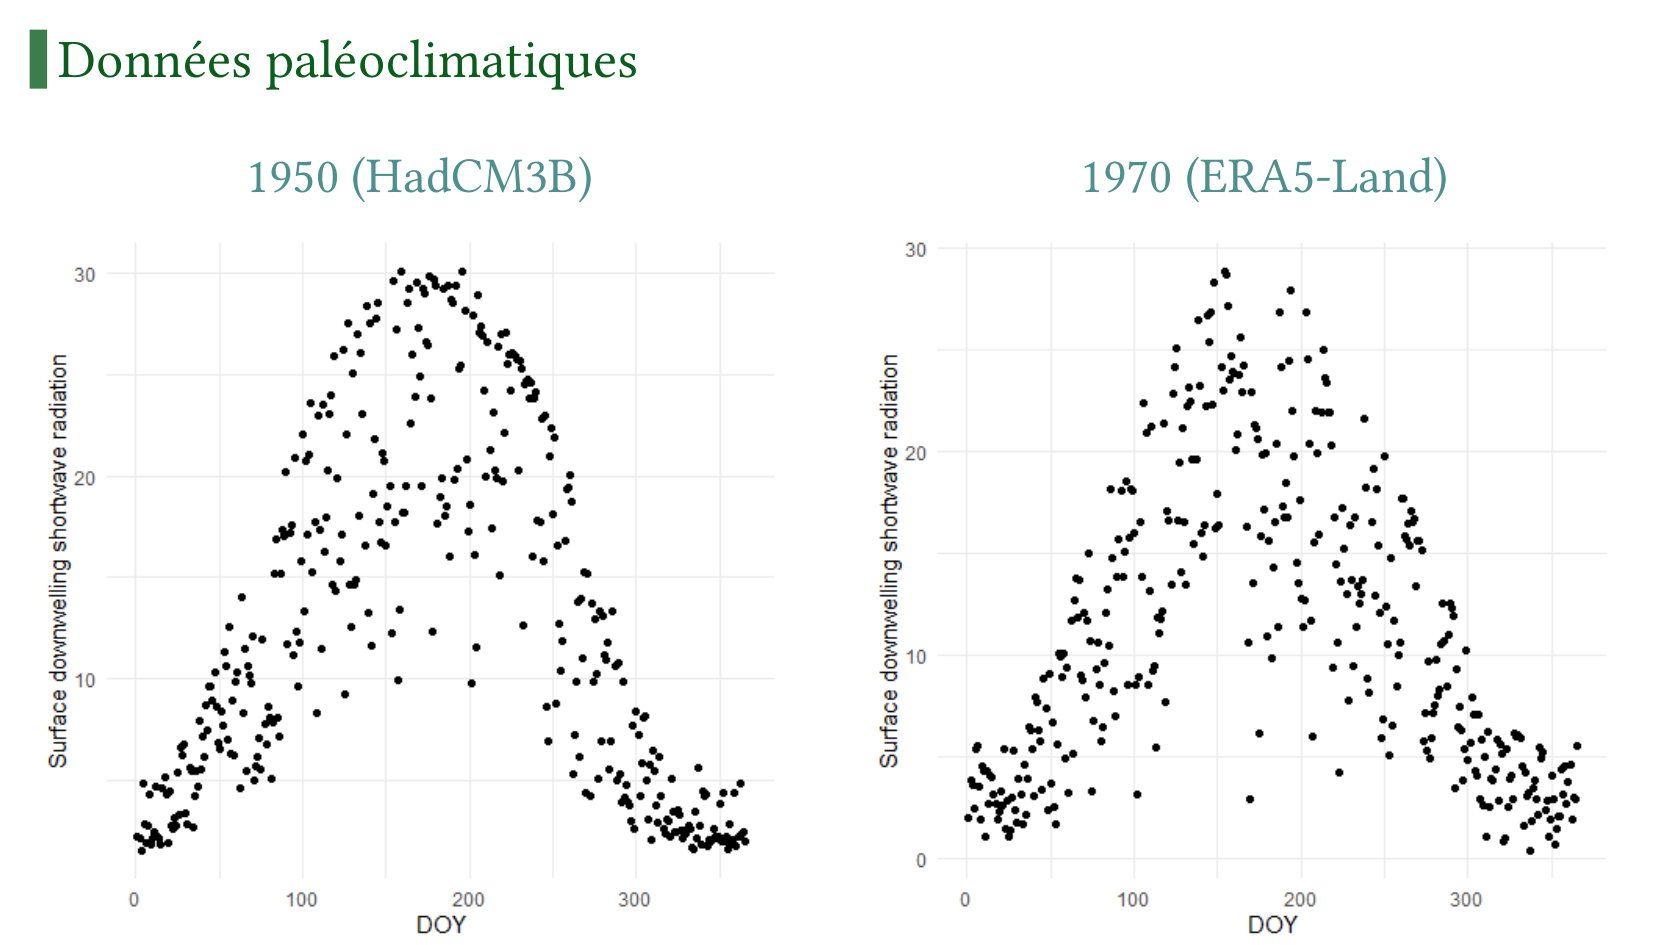

# Données paléoclimatiques
1950 (HadCM3B)
1970 (ERA5-Land)